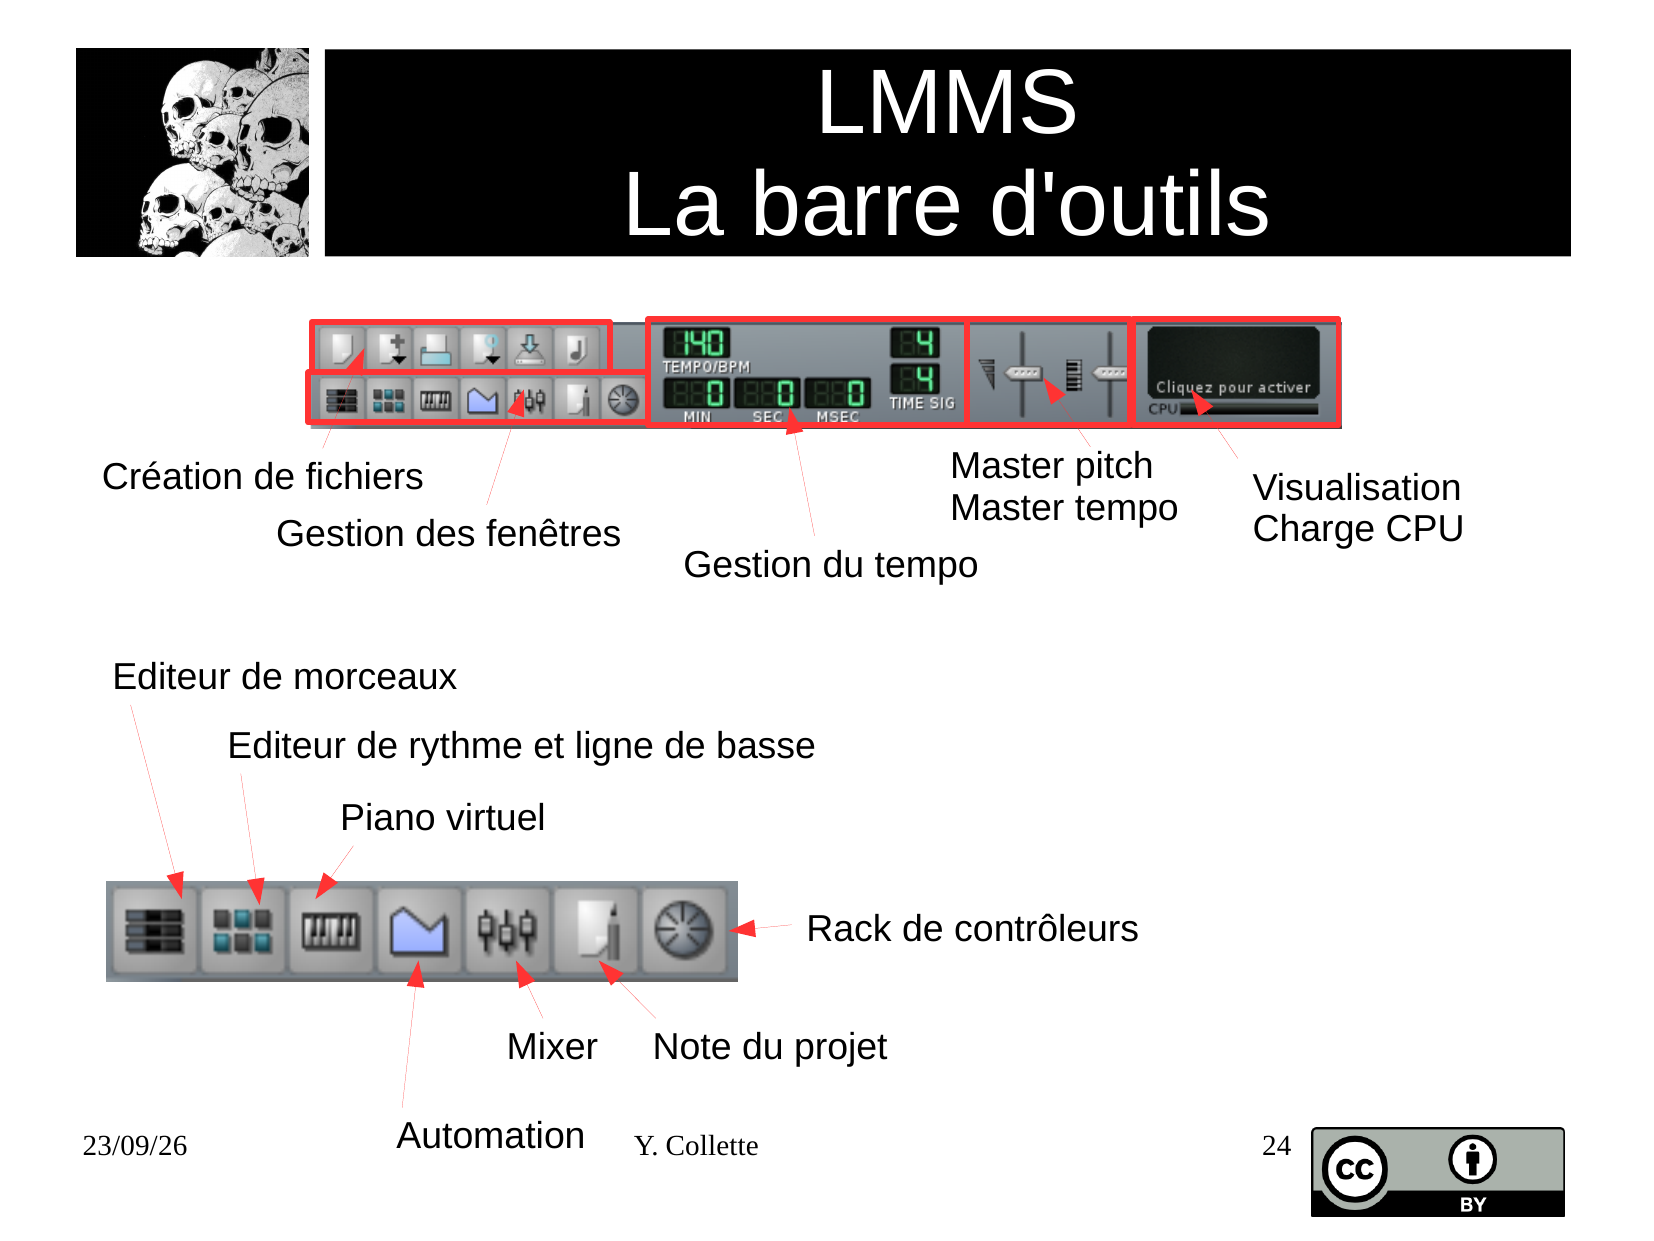

# LMMS La barre d'outils
Master pitch
Master tempo
Création de fichiers
Visualisation
Charge CPU
Gestion des fenêtres
Gestion du tempo
Editeur de morceaux
Editeur de rythme et ligne de basse
Piano virtuel
Rack de contrôleurs
Mixer
Note du projet
Automation
Y. Collette
24